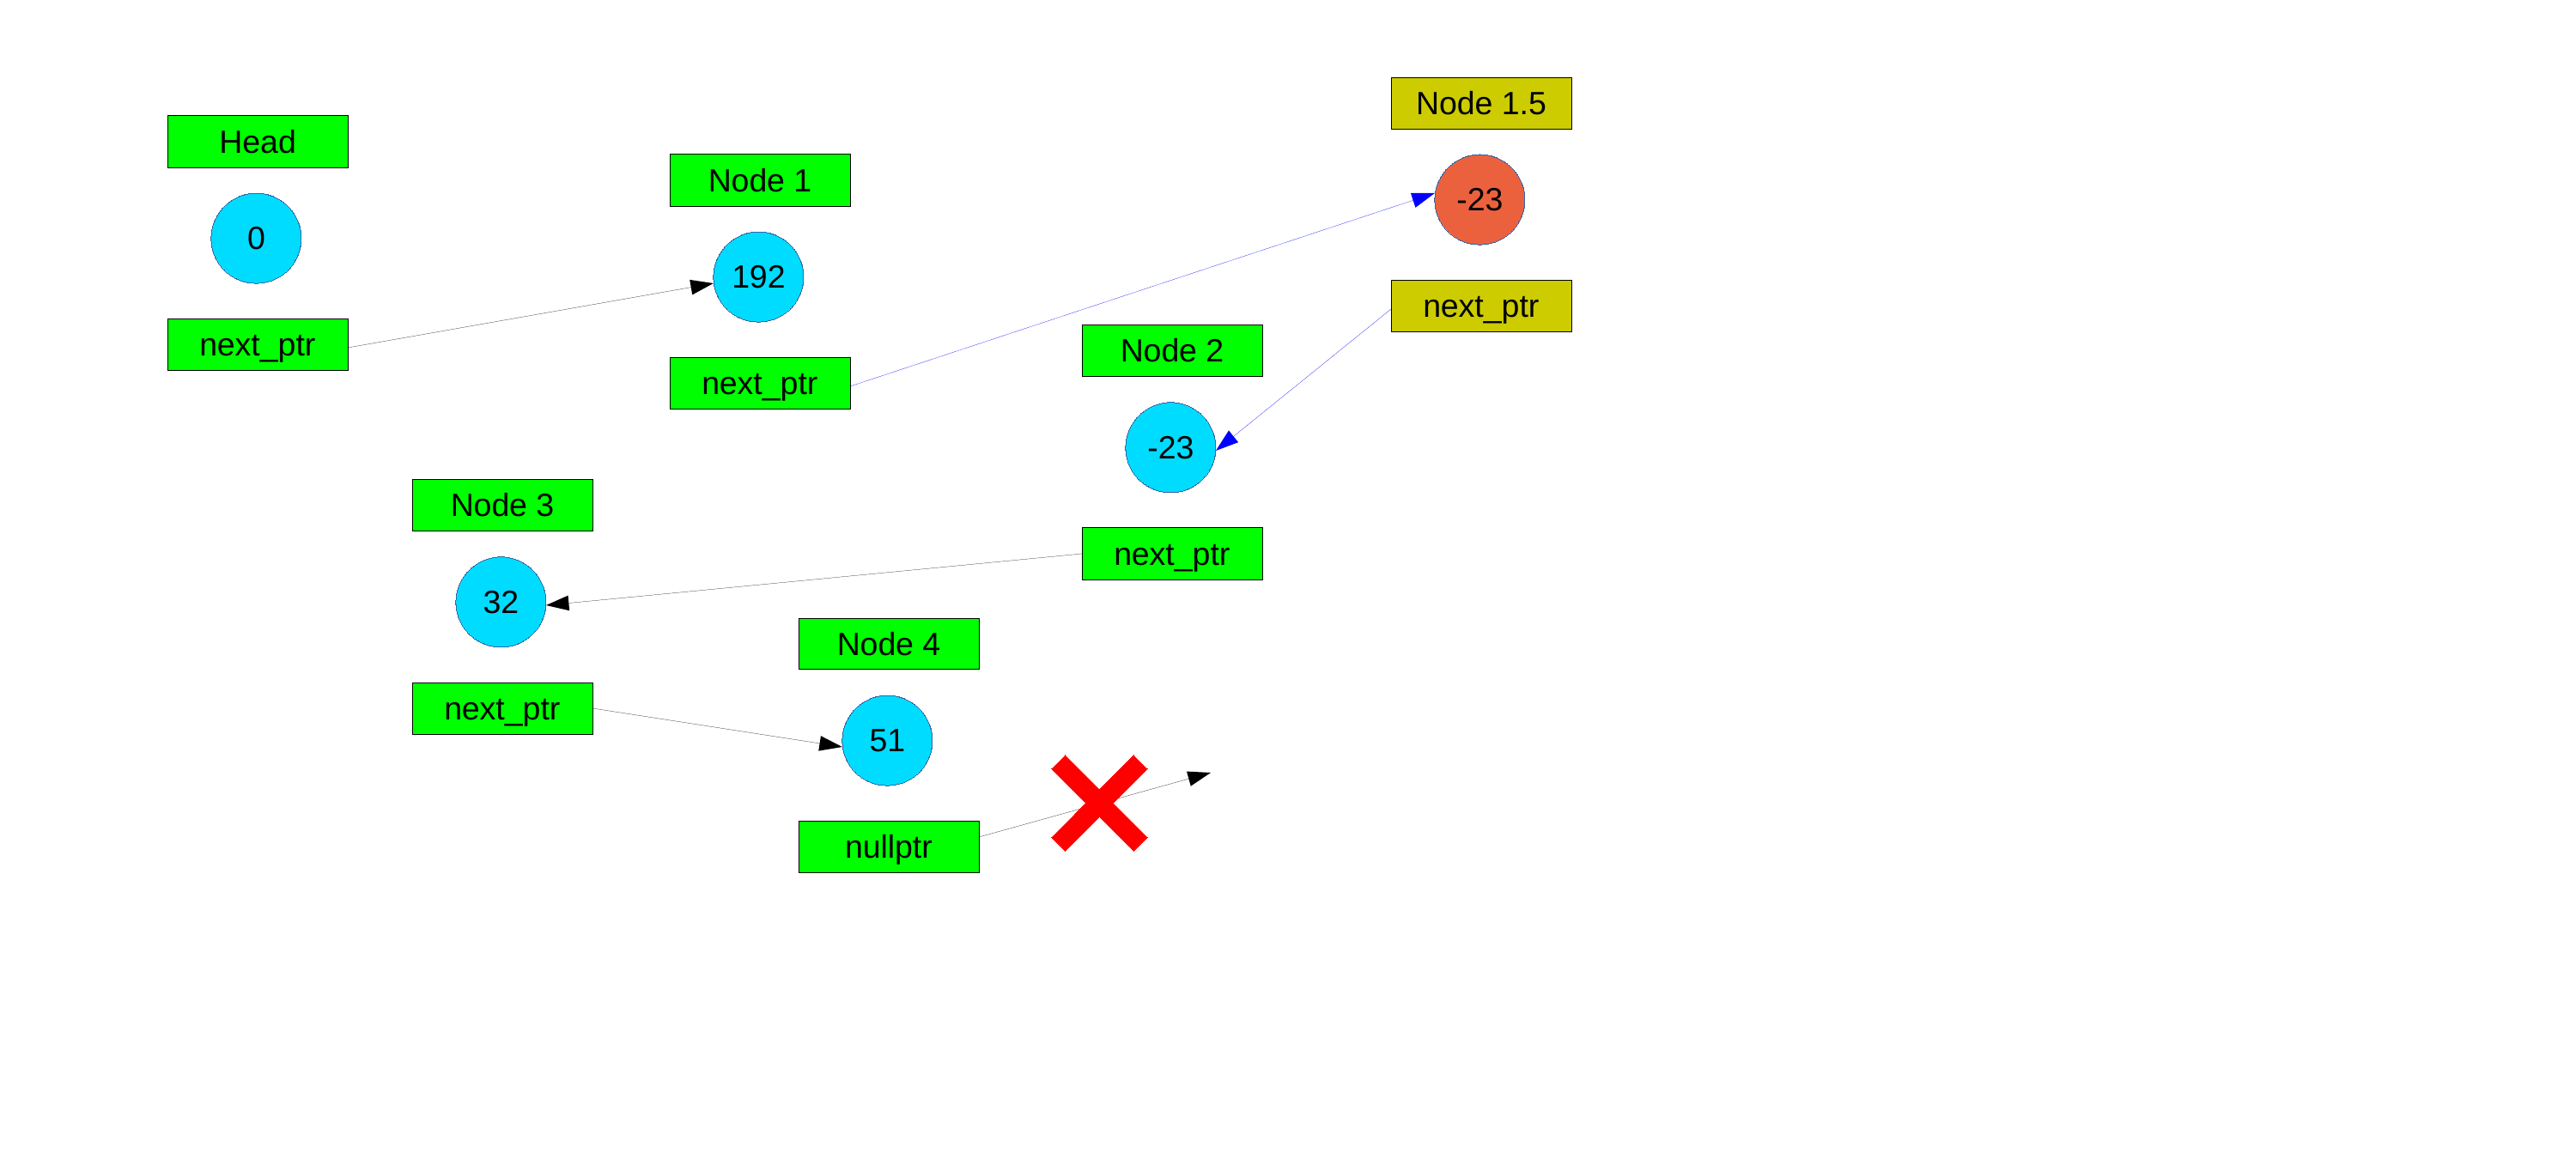

Node 1.5
Head
Node 1
-23
0
192
next_ptr
next_ptr
Node 2
next_ptr
-23
Node 3
next_ptr
32
Node 4
next_ptr
51
nullptr